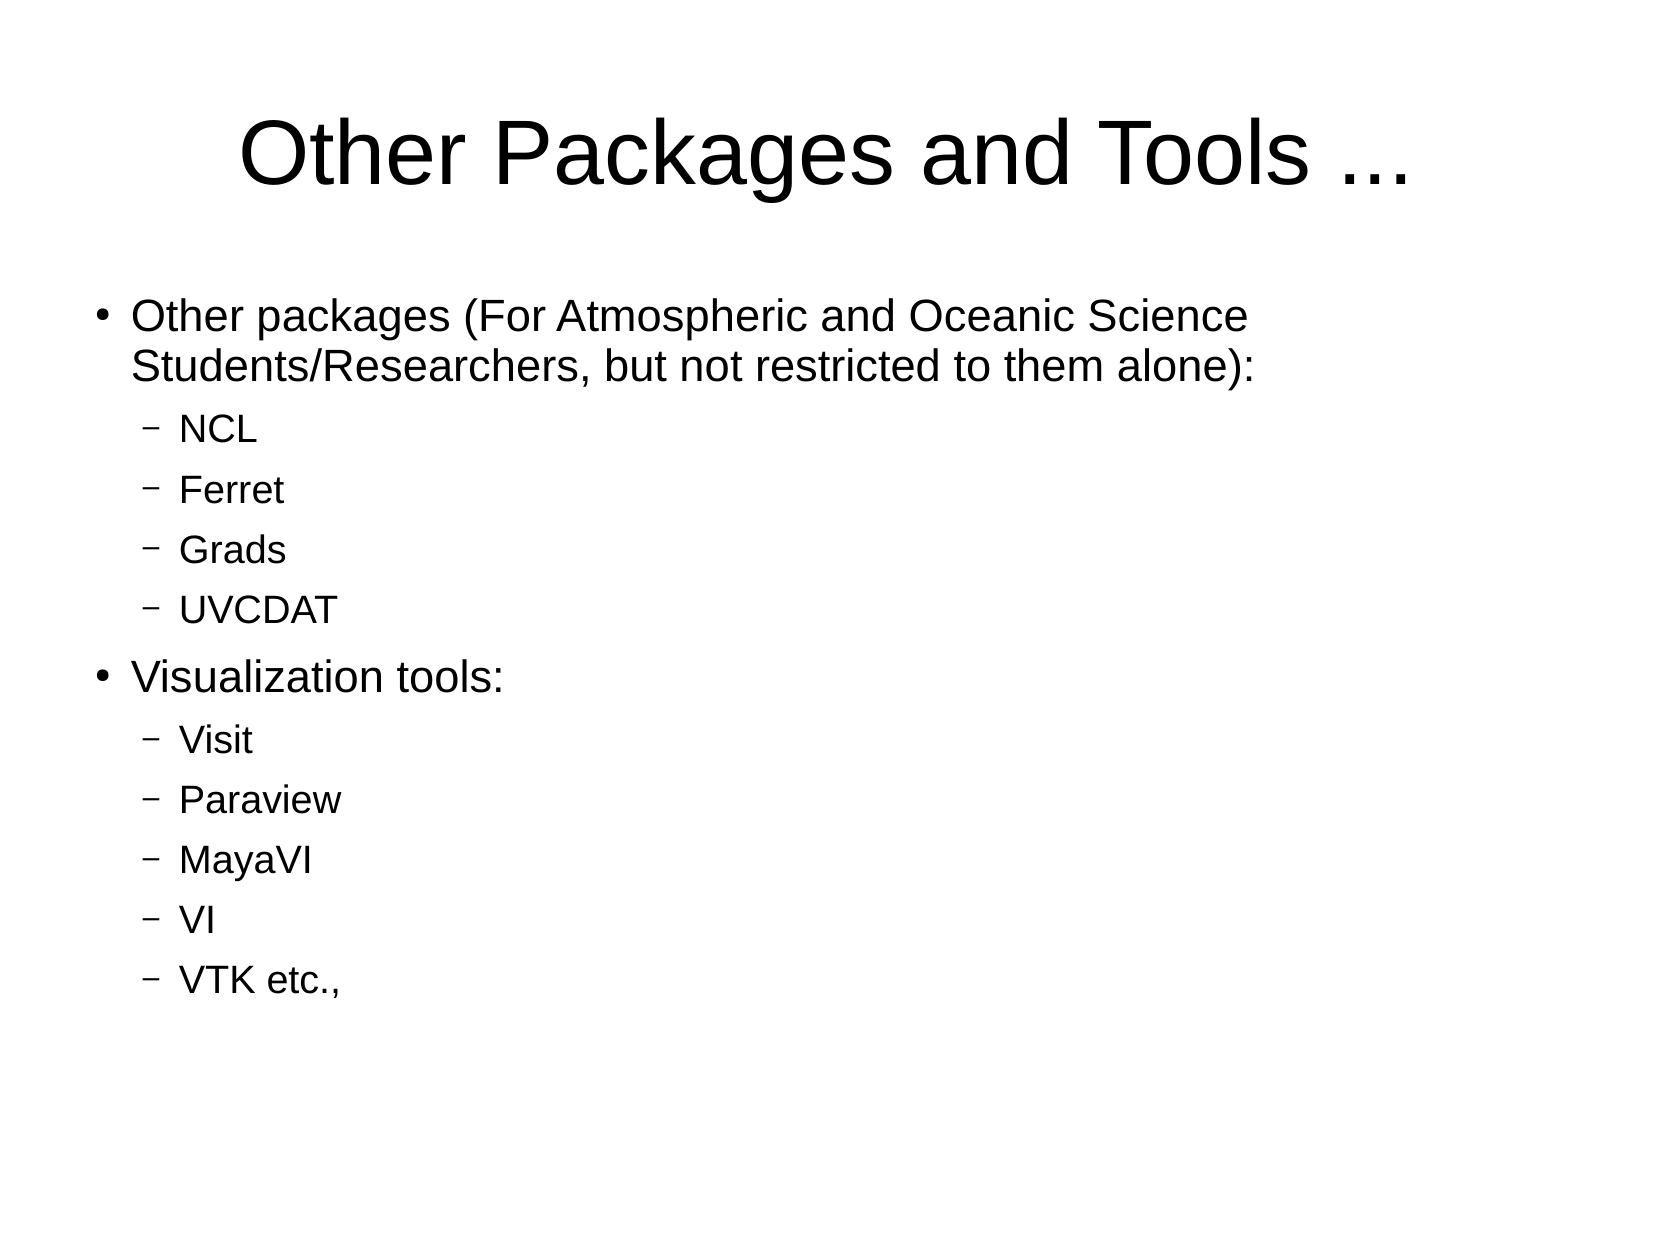

# Other Packages and Tools ...
Other packages (For Atmospheric and Oceanic Science Students/Researchers, but not restricted to them alone):
NCL
Ferret
Grads
UVCDAT
Visualization tools:
Visit
Paraview
MayaVI
VI
VTK etc.,